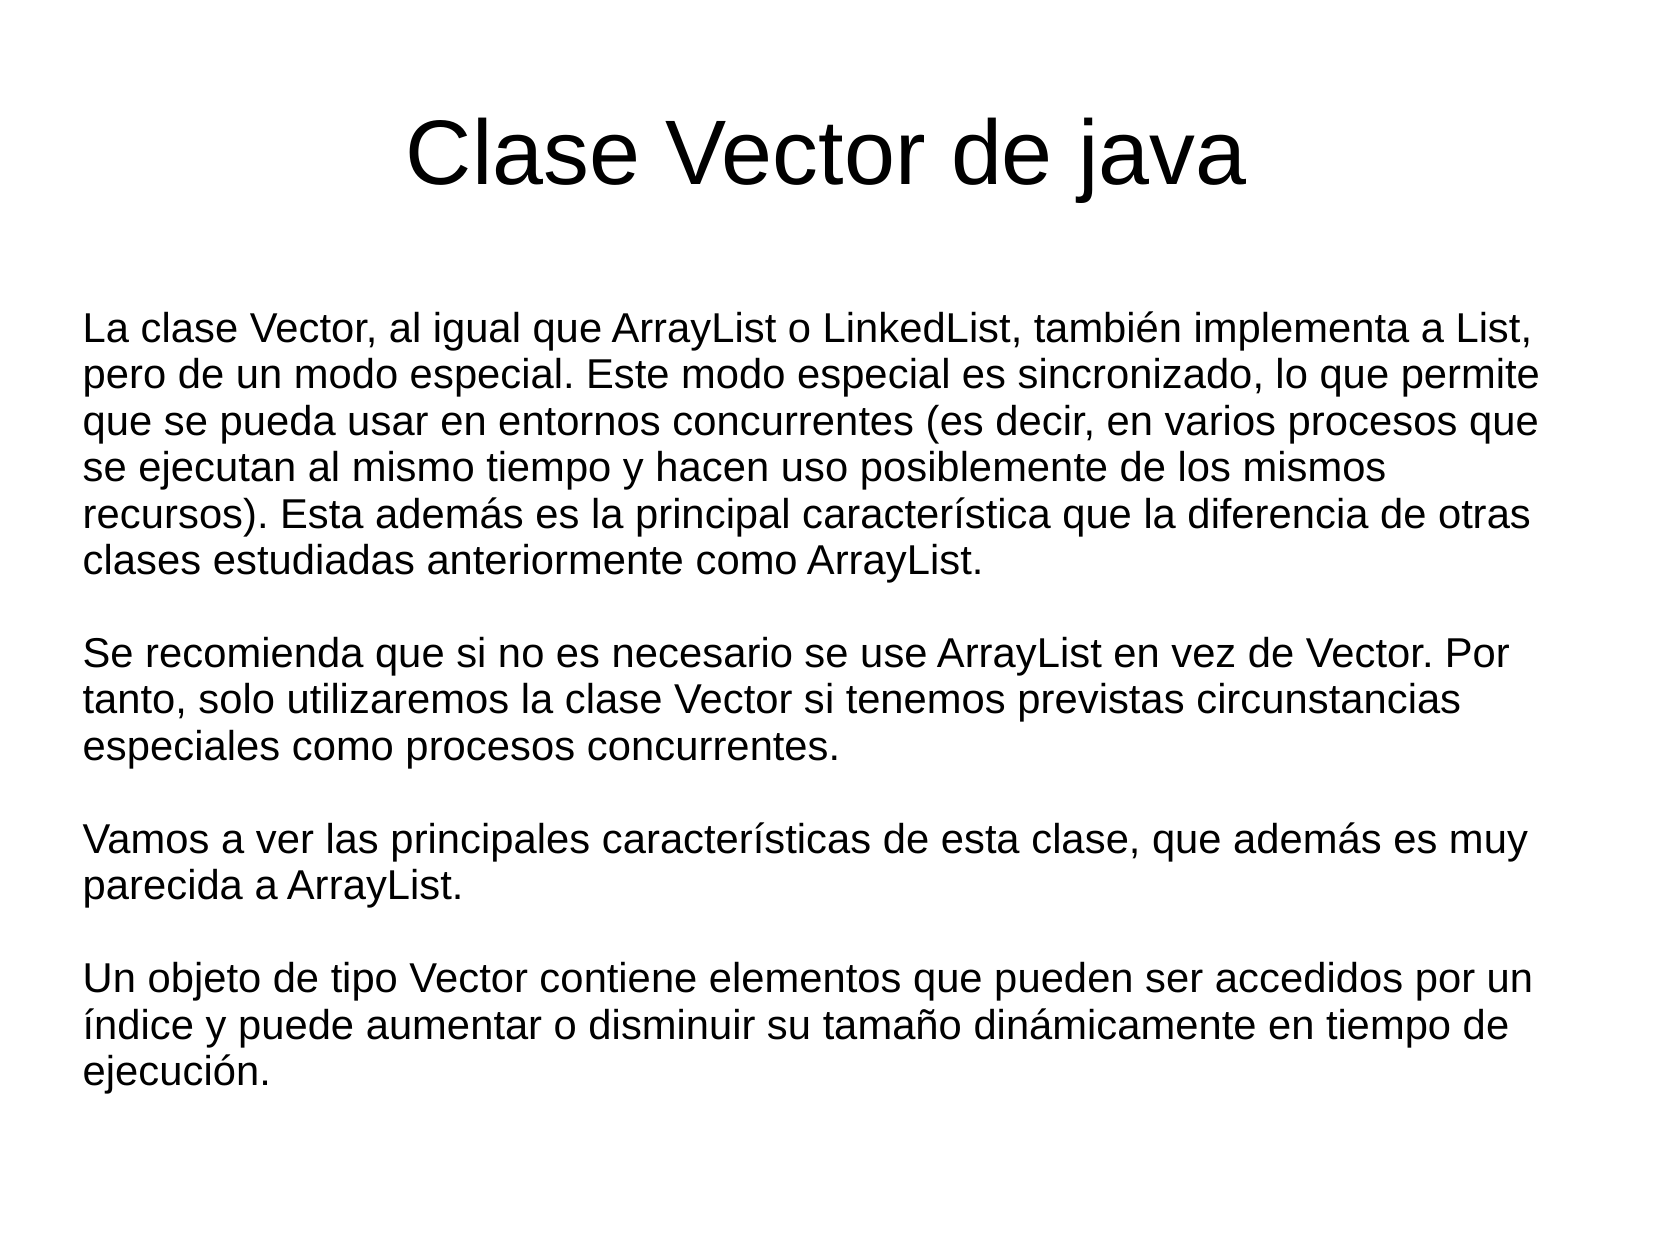

# Clase Vector de java
La clase Vector, al igual que ArrayList o LinkedList, también implementa a List, pero de un modo especial. Este modo especial es sincronizado, lo que permite que se pueda usar en entornos concurrentes (es decir, en varios procesos que se ejecutan al mismo tiempo y hacen uso posiblemente de los mismos recursos). Esta además es la principal característica que la diferencia de otras clases estudiadas anteriormente como ArrayList.
Se recomienda que si no es necesario se use ArrayList en vez de Vector. Por tanto, solo utilizaremos la clase Vector si tenemos previstas circunstancias especiales como procesos concurrentes.
Vamos a ver las principales características de esta clase, que además es muy parecida a ArrayList.
Un objeto de tipo Vector contiene elementos que pueden ser accedidos por un índice y puede aumentar o disminuir su tamaño dinámicamente en tiempo de ejecución.